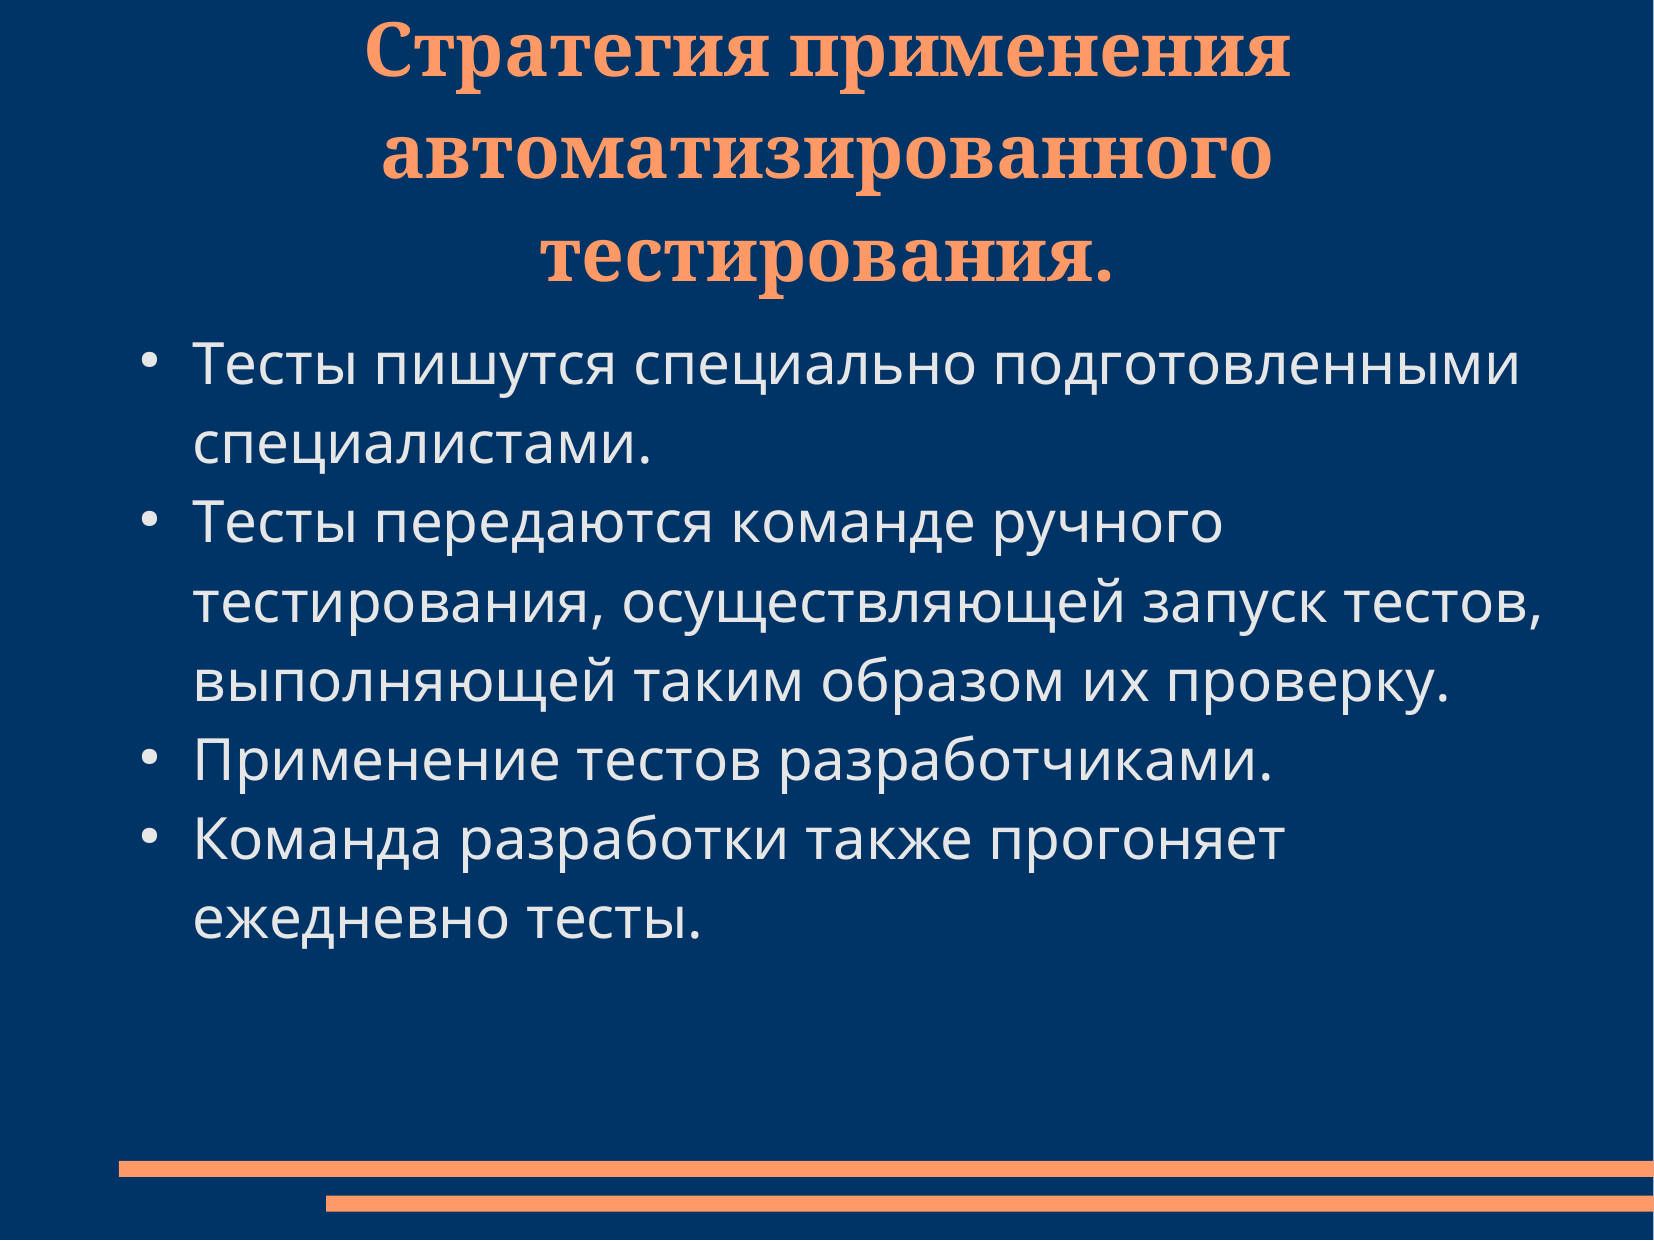

# Стратегия применения автоматизированного тестирования.
Тесты пишутся специально подготовленными специалистами.
Тесты передаются команде ручного тестирования, осуществляющей запуск тестов, выполняющей таким образом их проверку.
Применение тестов разработчиками.
Команда разработки также прогоняет ежедневно тесты.